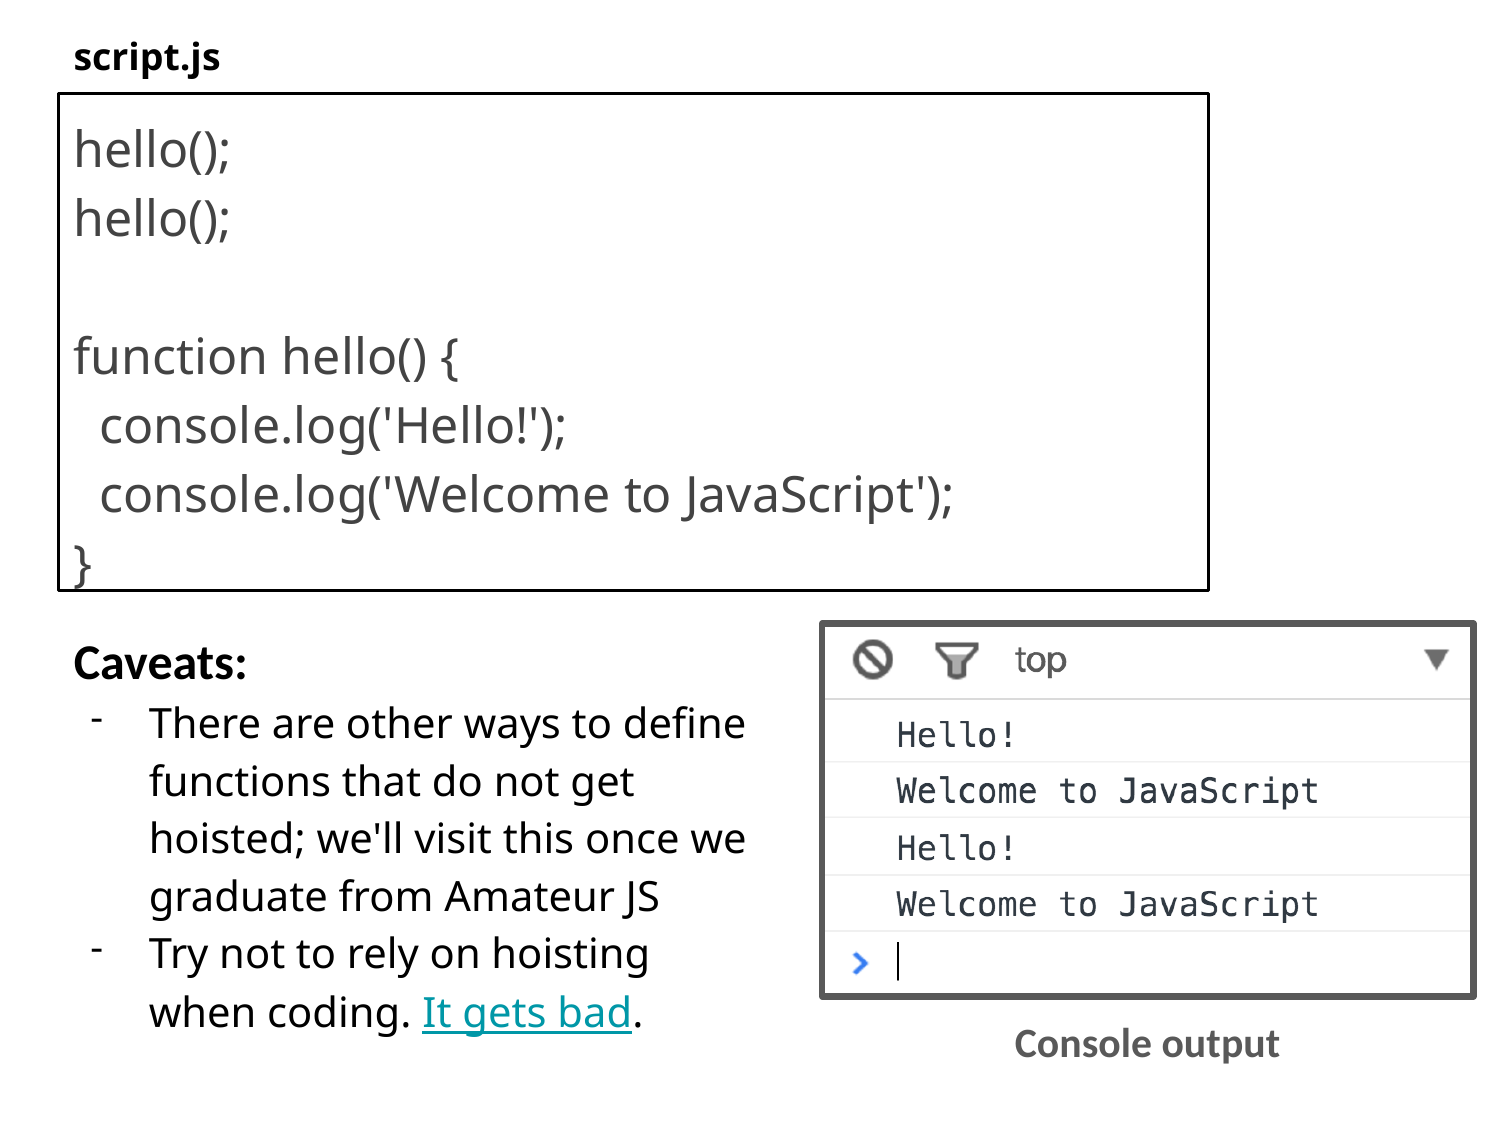

script.js
hello();
hello();
function hello() {
 console.log('Hello!');
 console.log('Welcome to JavaScript');
}
# Caveats:
There are other ways to define functions that do not get hoisted; we'll visit this once we graduate from Amateur JS
Try not to rely on hoisting when coding. It gets bad.
Console output